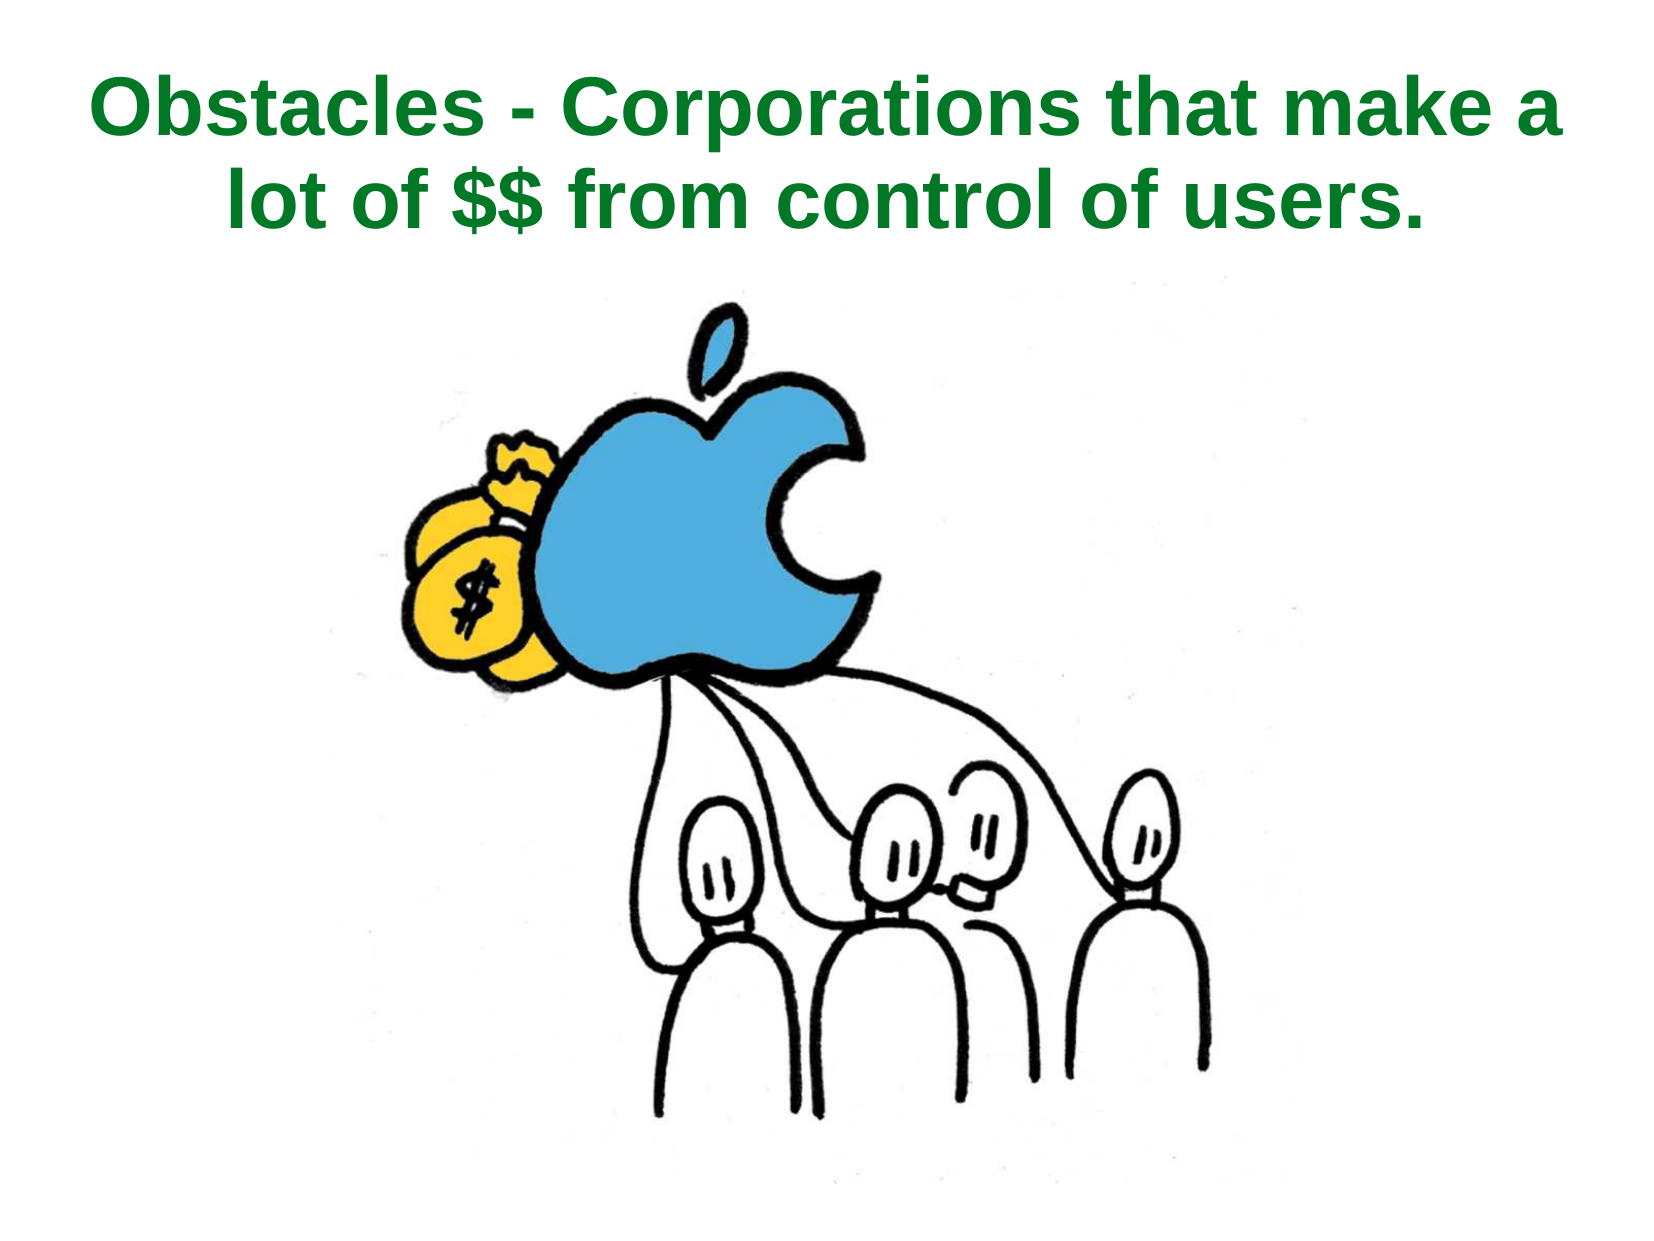

# Obstacles - Corporations that make a lot of $$ from control of users.